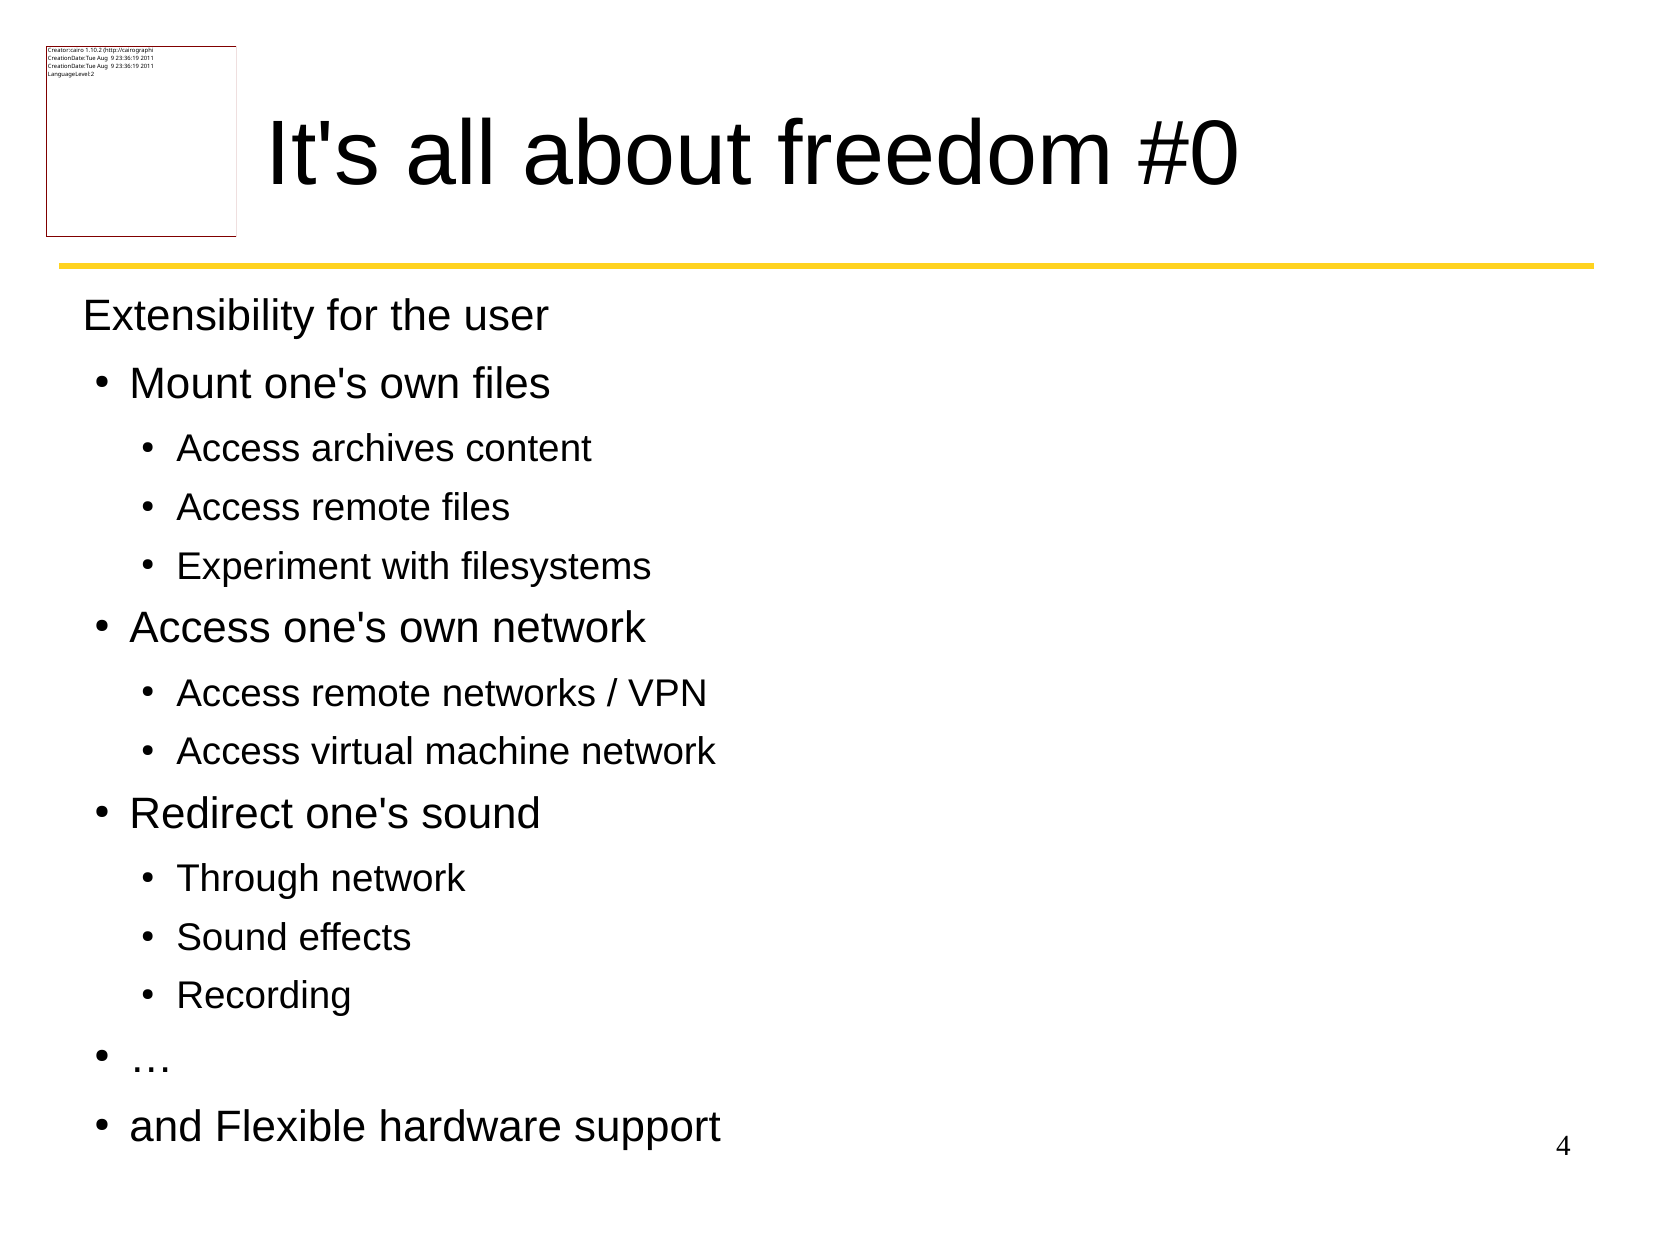

# It's all about freedom #0
Extensibility for the user
Mount one's own files
Access archives content
Access remote files
Experiment with filesystems
Access one's own network
Access remote networks / VPN
Access virtual machine network
Redirect one's sound
Through network
Sound effects
Recording
…
and Flexible hardware support
4